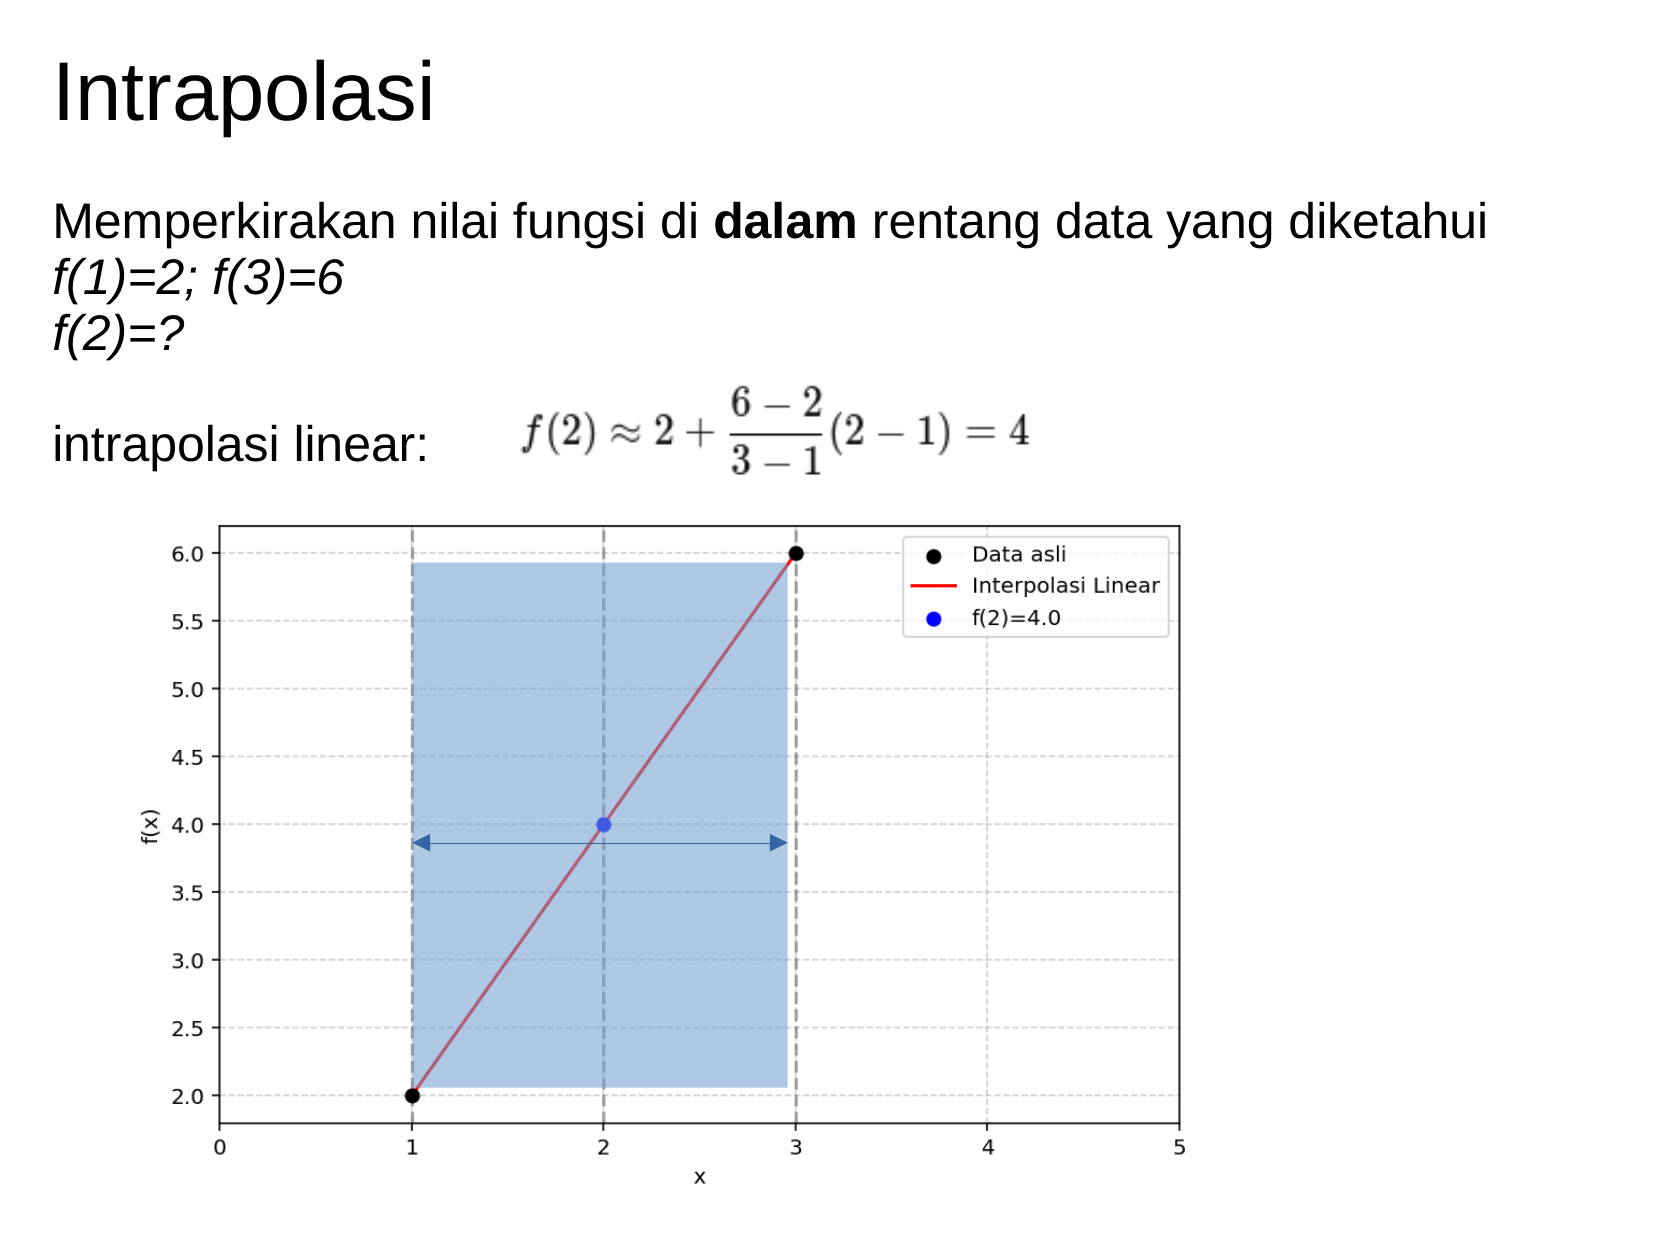

Intrapolasi
Memperkirakan nilai fungsi di dalam rentang data yang diketahui
f(1)=2; f(3)=6
f(2)=?
intrapolasi linear: